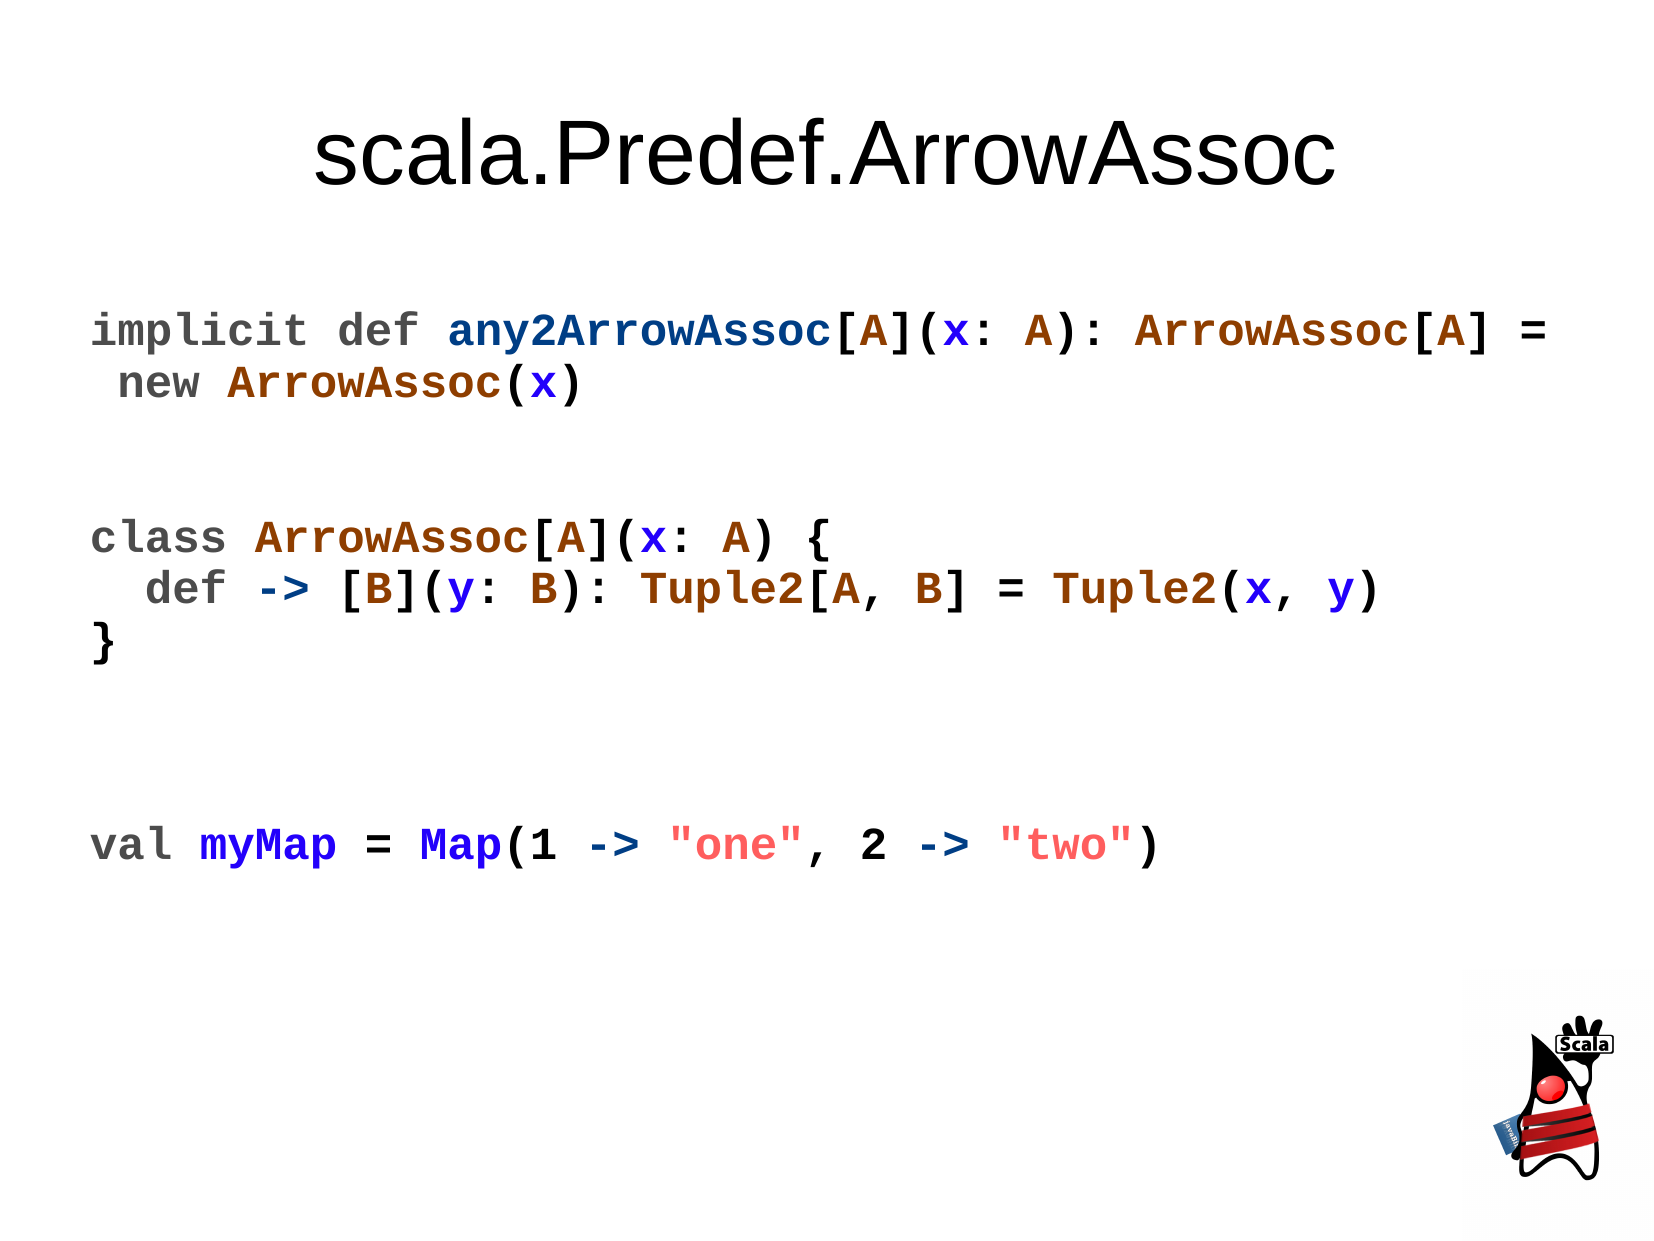

# scala.Predef.ArrowAssoc
implicit def any2ArrowAssoc[A](x: A): ArrowAssoc[A] =
 new ArrowAssoc(x)
class ArrowAssoc[A](x: A) {
 def -> [B](y: B): Tuple2[A, B] = Tuple2(x, y)
}
val myMap = Map(1 -> "one", 2 -> "two")